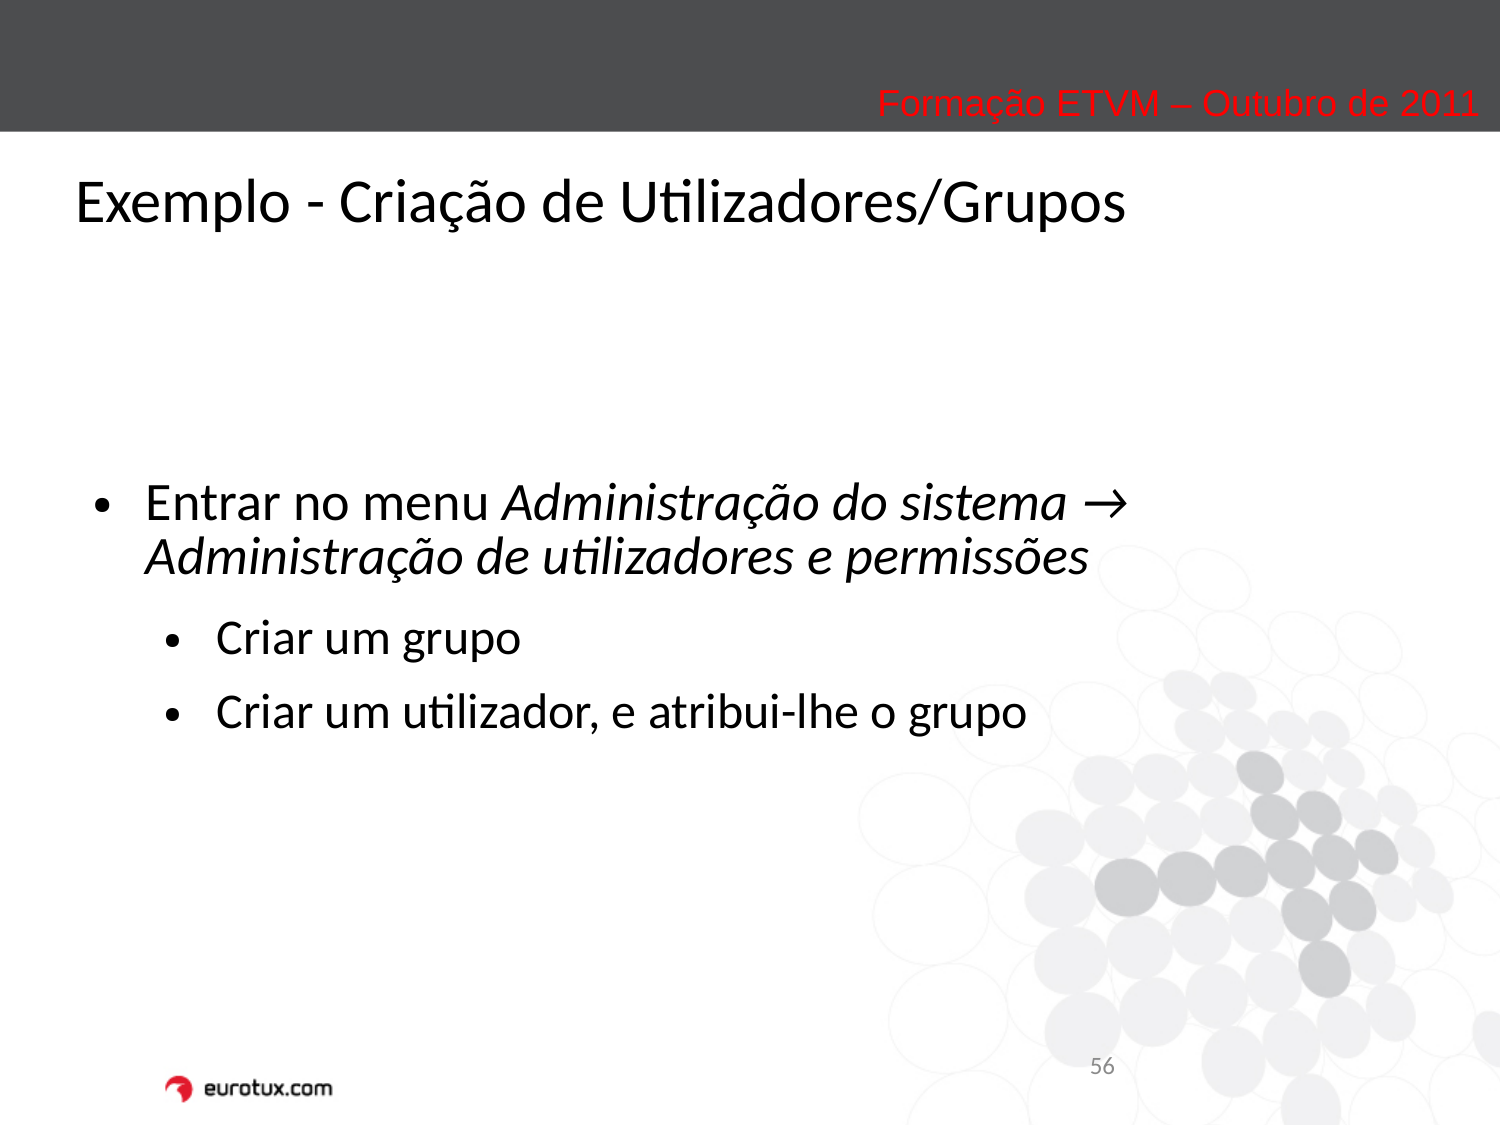

# Exemplo - Criação de Utilizadores/Grupos
Entrar no menu Administração do sistema → Administração de utilizadores e permissões
Criar um grupo
Criar um utilizador, e atribui-lhe o grupo
56